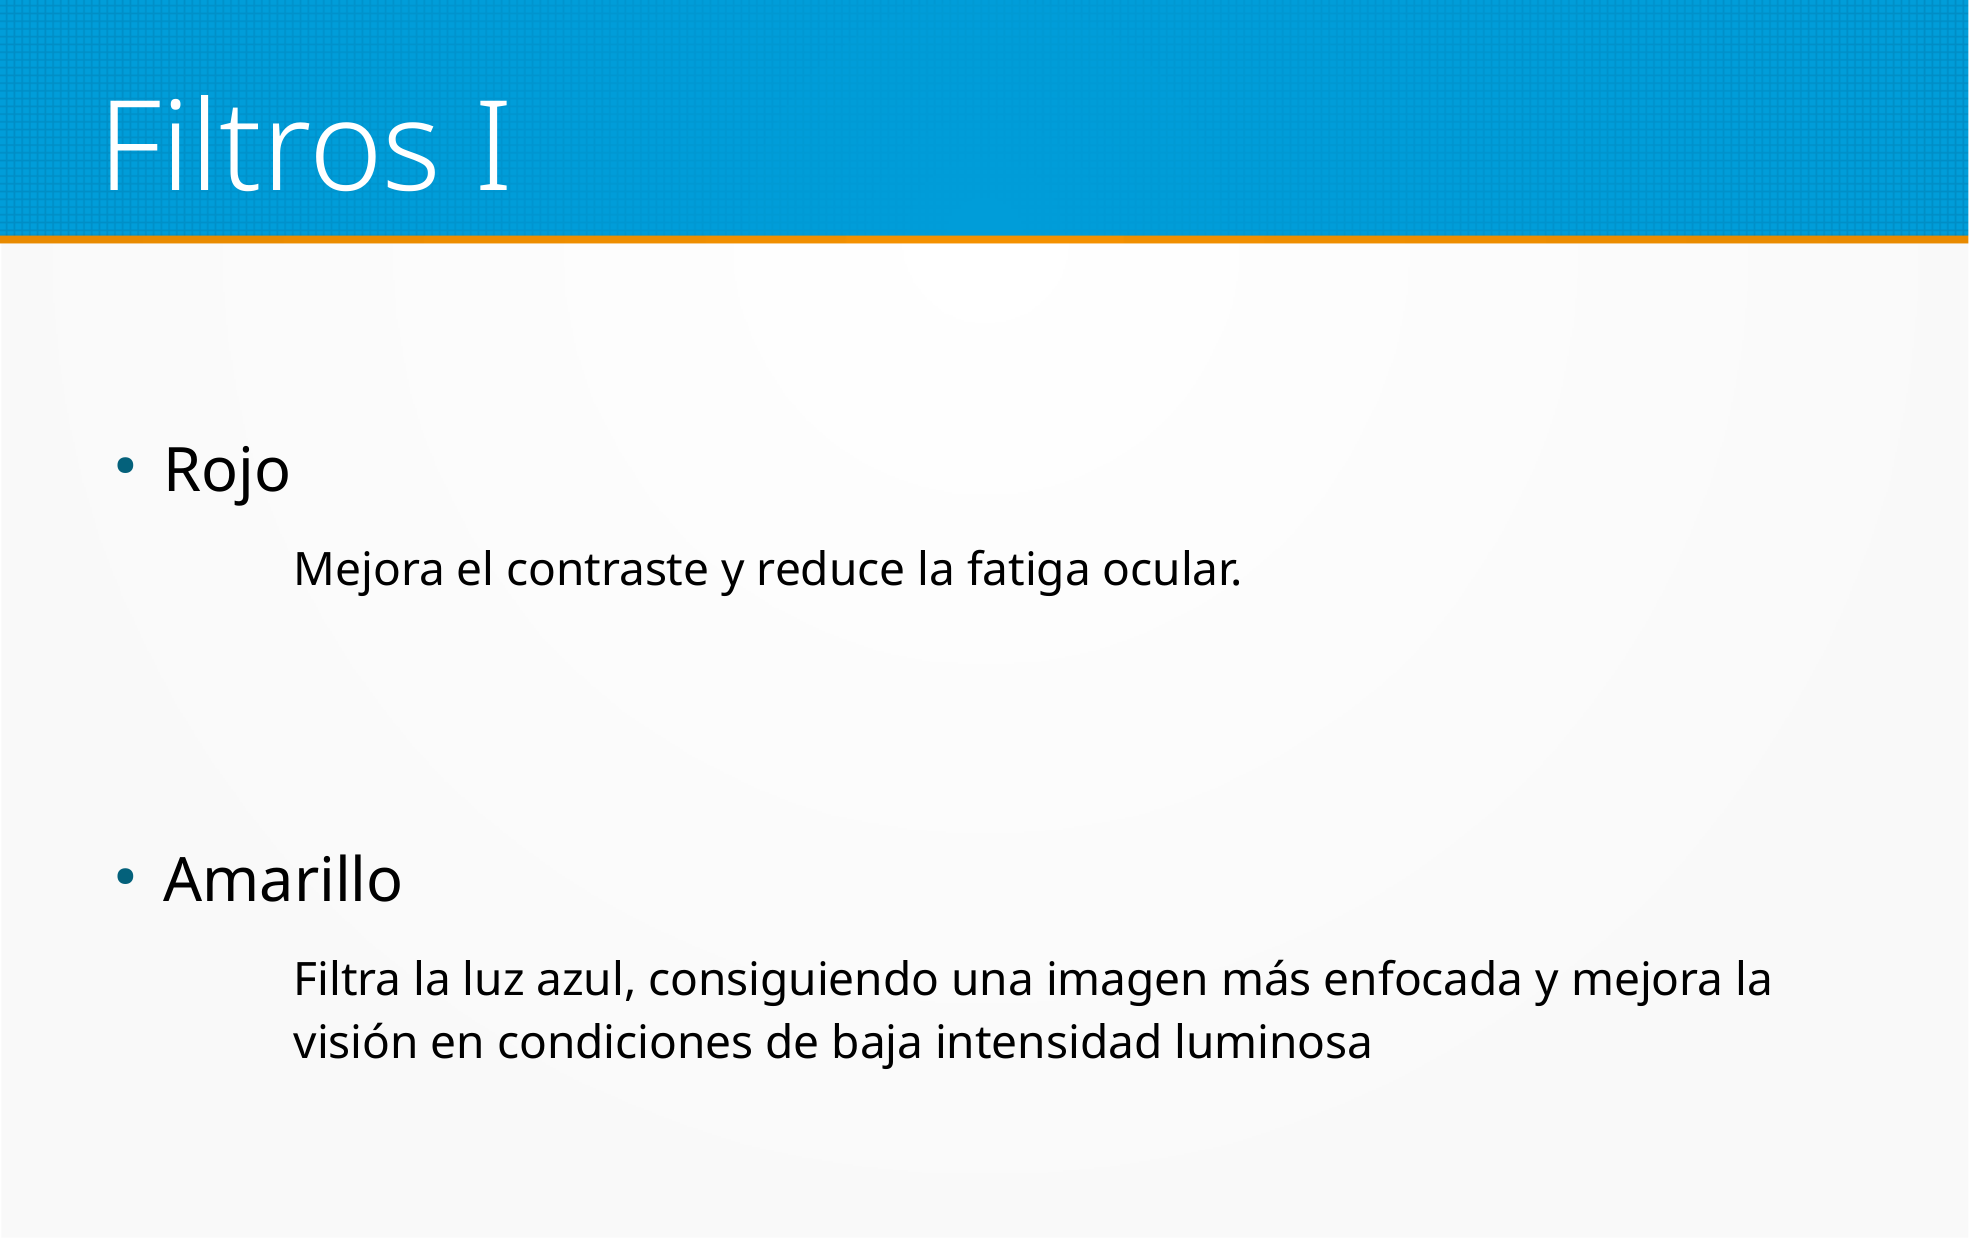

# Filtros I
Rojo
Mejora el contraste y reduce la fatiga ocular.
Amarillo
Filtra la luz azul, consiguiendo una imagen más enfocada y mejora la visión en condiciones de baja intensidad luminosa